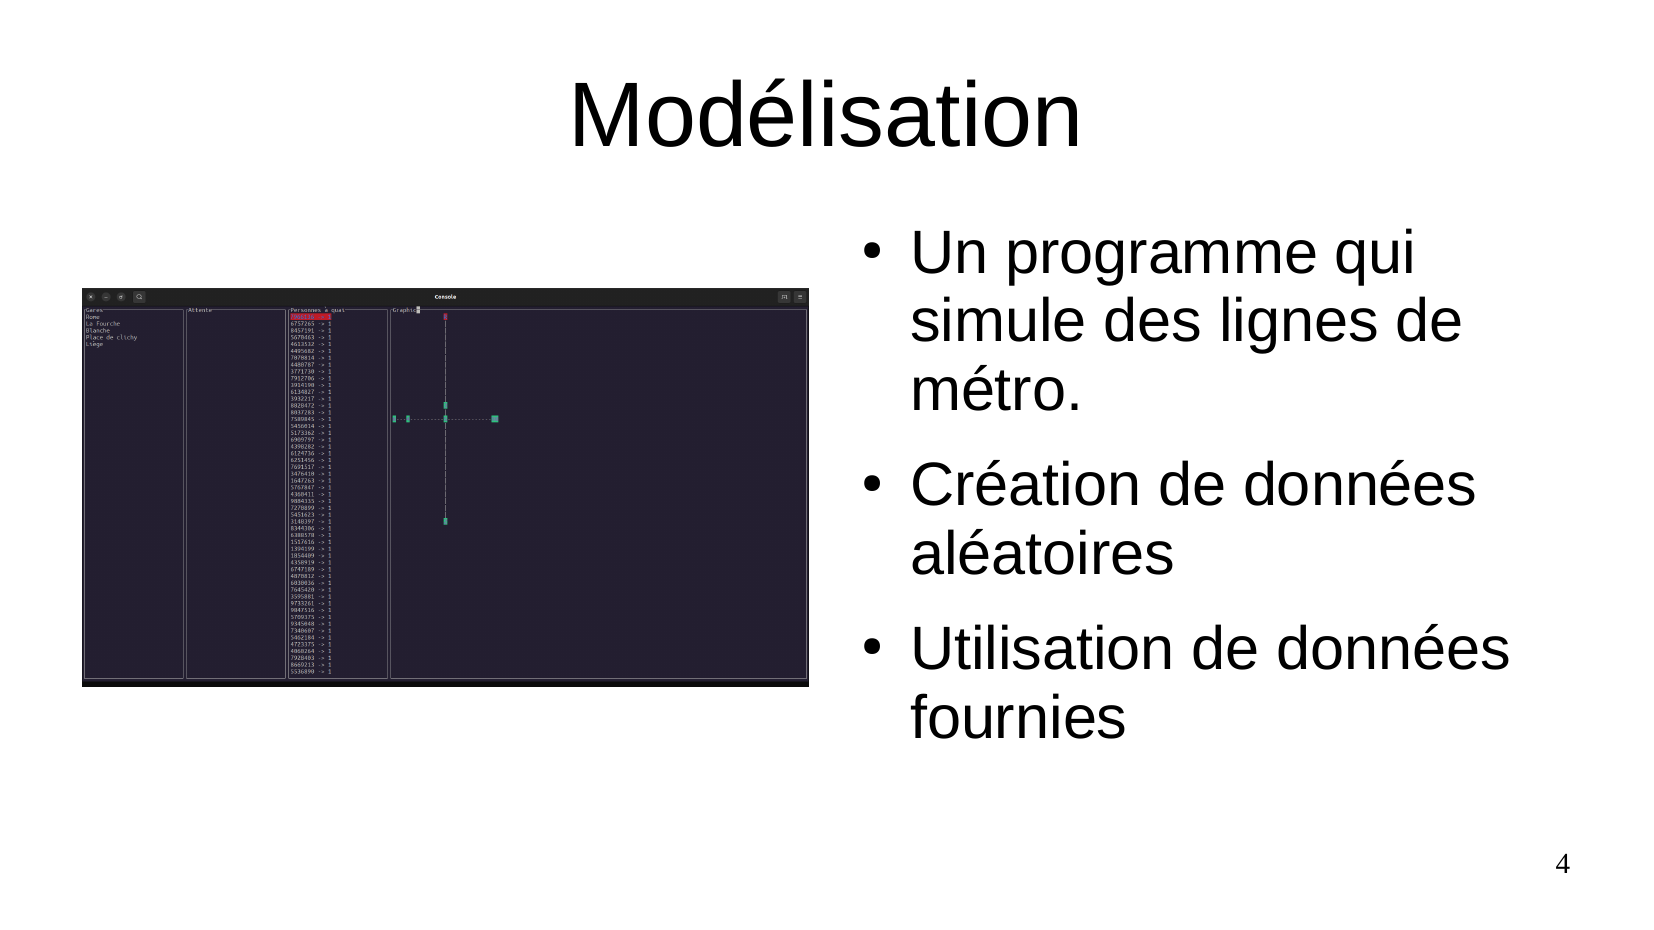

# Modélisation
Un programme qui simule des lignes de métro.
Création de données aléatoires
Utilisation de données fournies
4